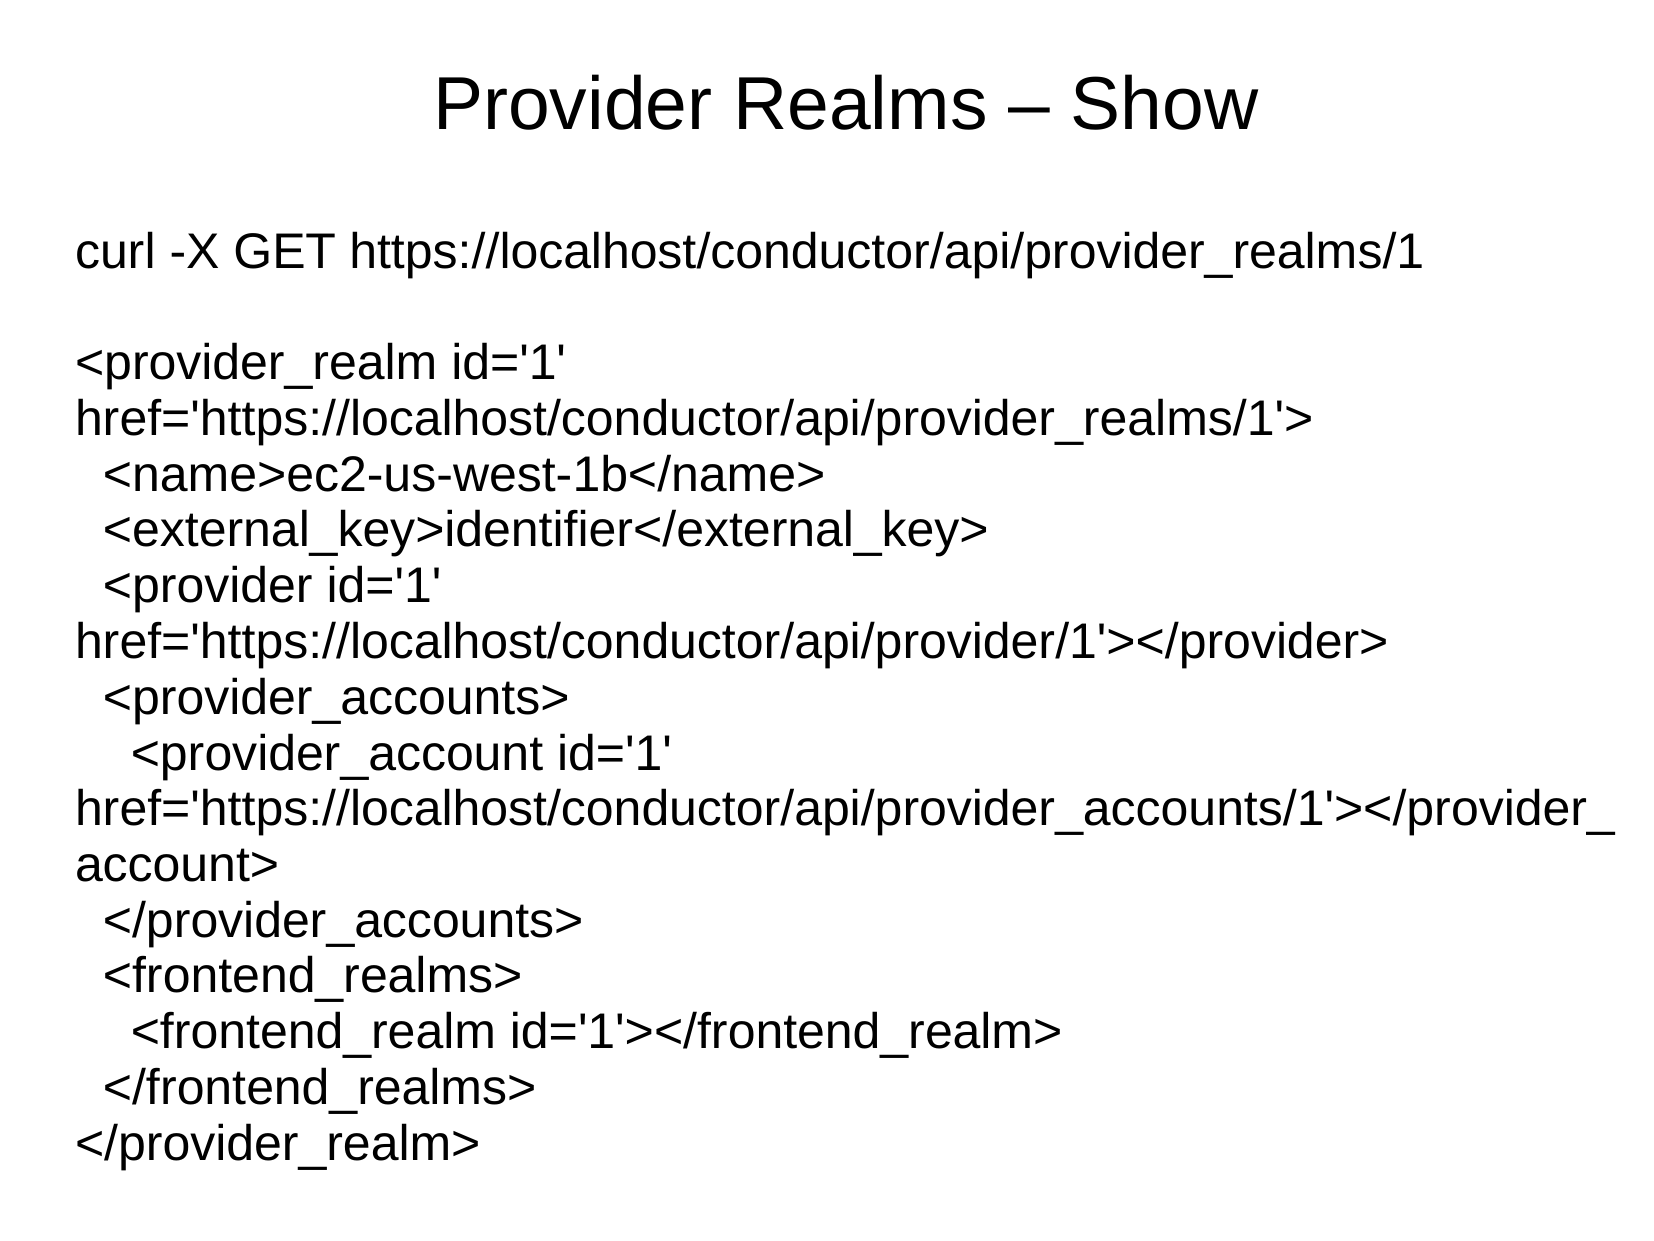

# Provider Realms – Show
curl -X GET https://localhost/conductor/api/provider_realms/1
<provider_realm id='1' href='https://localhost/conductor/api/provider_realms/1'>
 <name>ec2-us-west-1b</name>
 <external_key>identifier</external_key>
 <provider id='1' href='https://localhost/conductor/api/provider/1'></provider>
 <provider_accounts>
 <provider_account id='1' href='https://localhost/conductor/api/provider_accounts/1'></provider_account>
 </provider_accounts>
 <frontend_realms>
 <frontend_realm id='1'></frontend_realm>
 </frontend_realms>
</provider_realm>